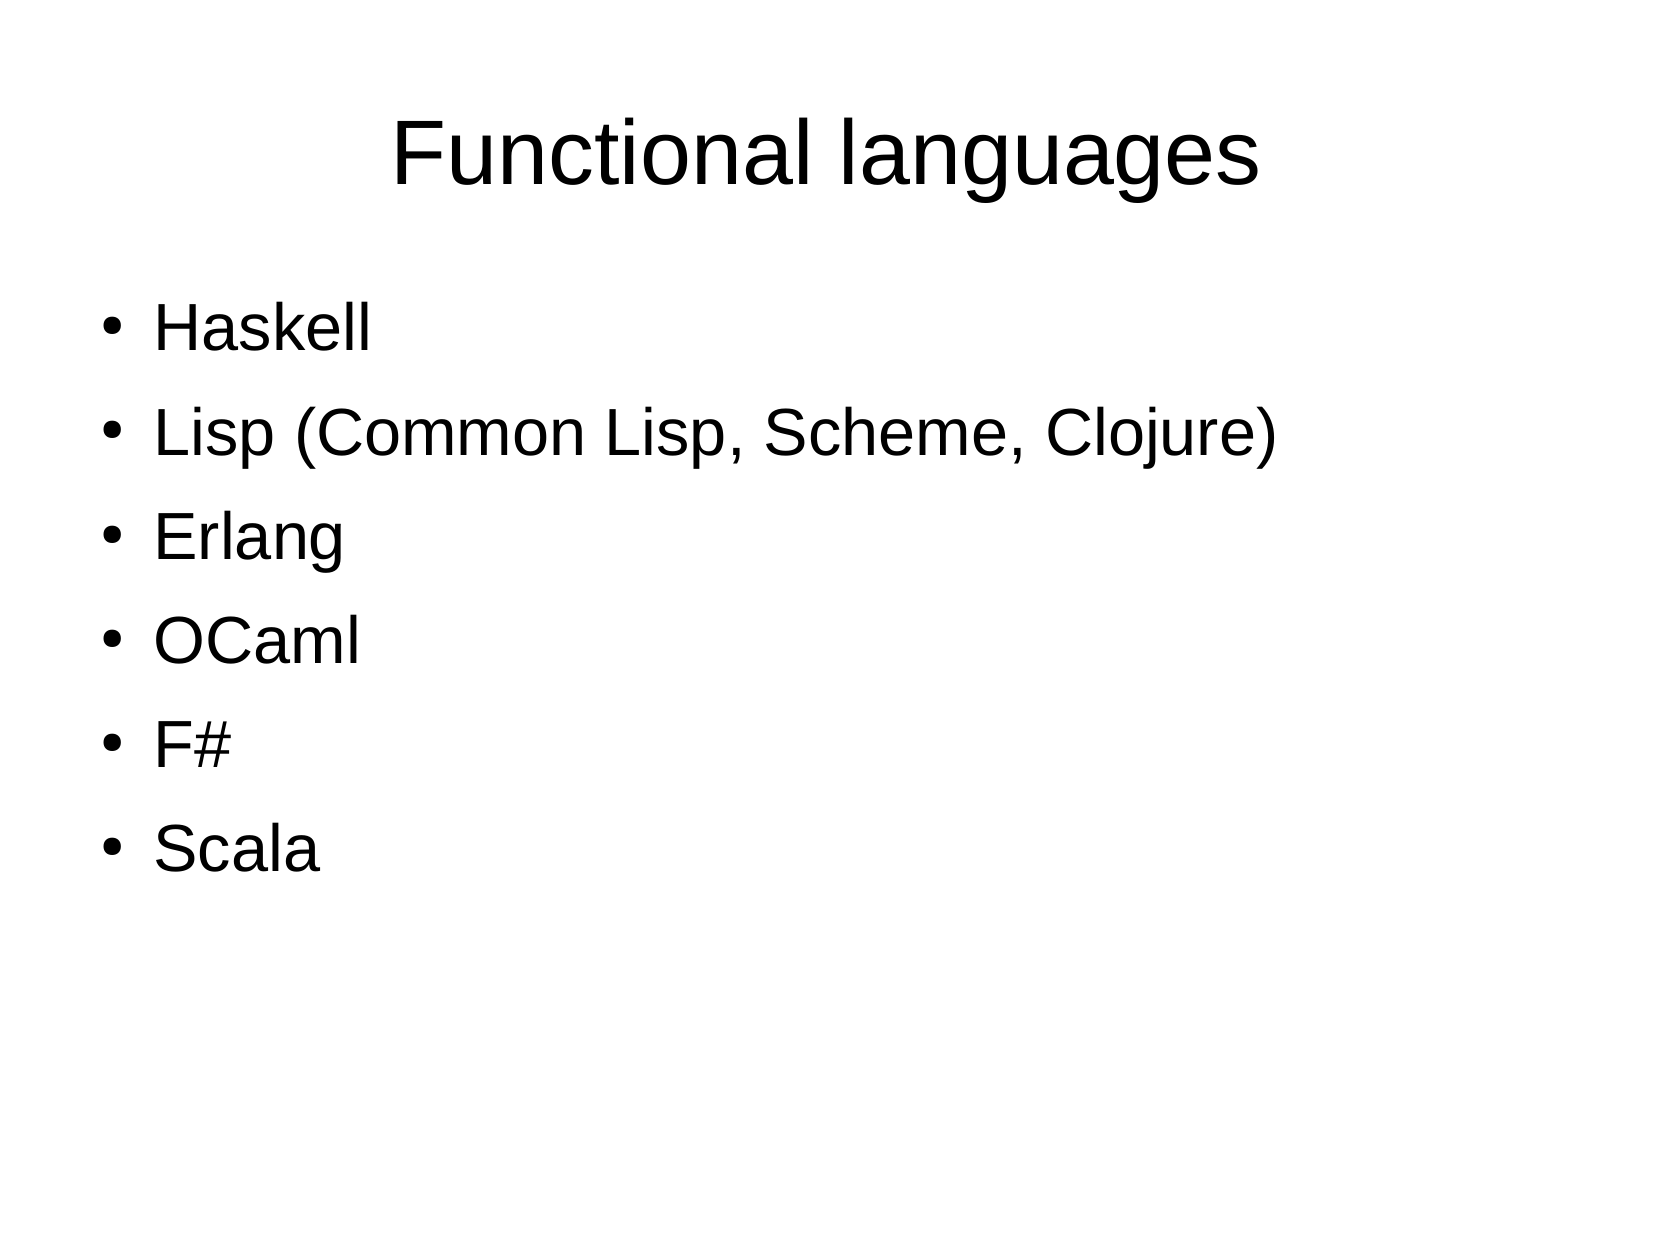

# Functional languages
Haskell
Lisp (Common Lisp, Scheme, Clojure)
Erlang
OCaml
F#
Scala